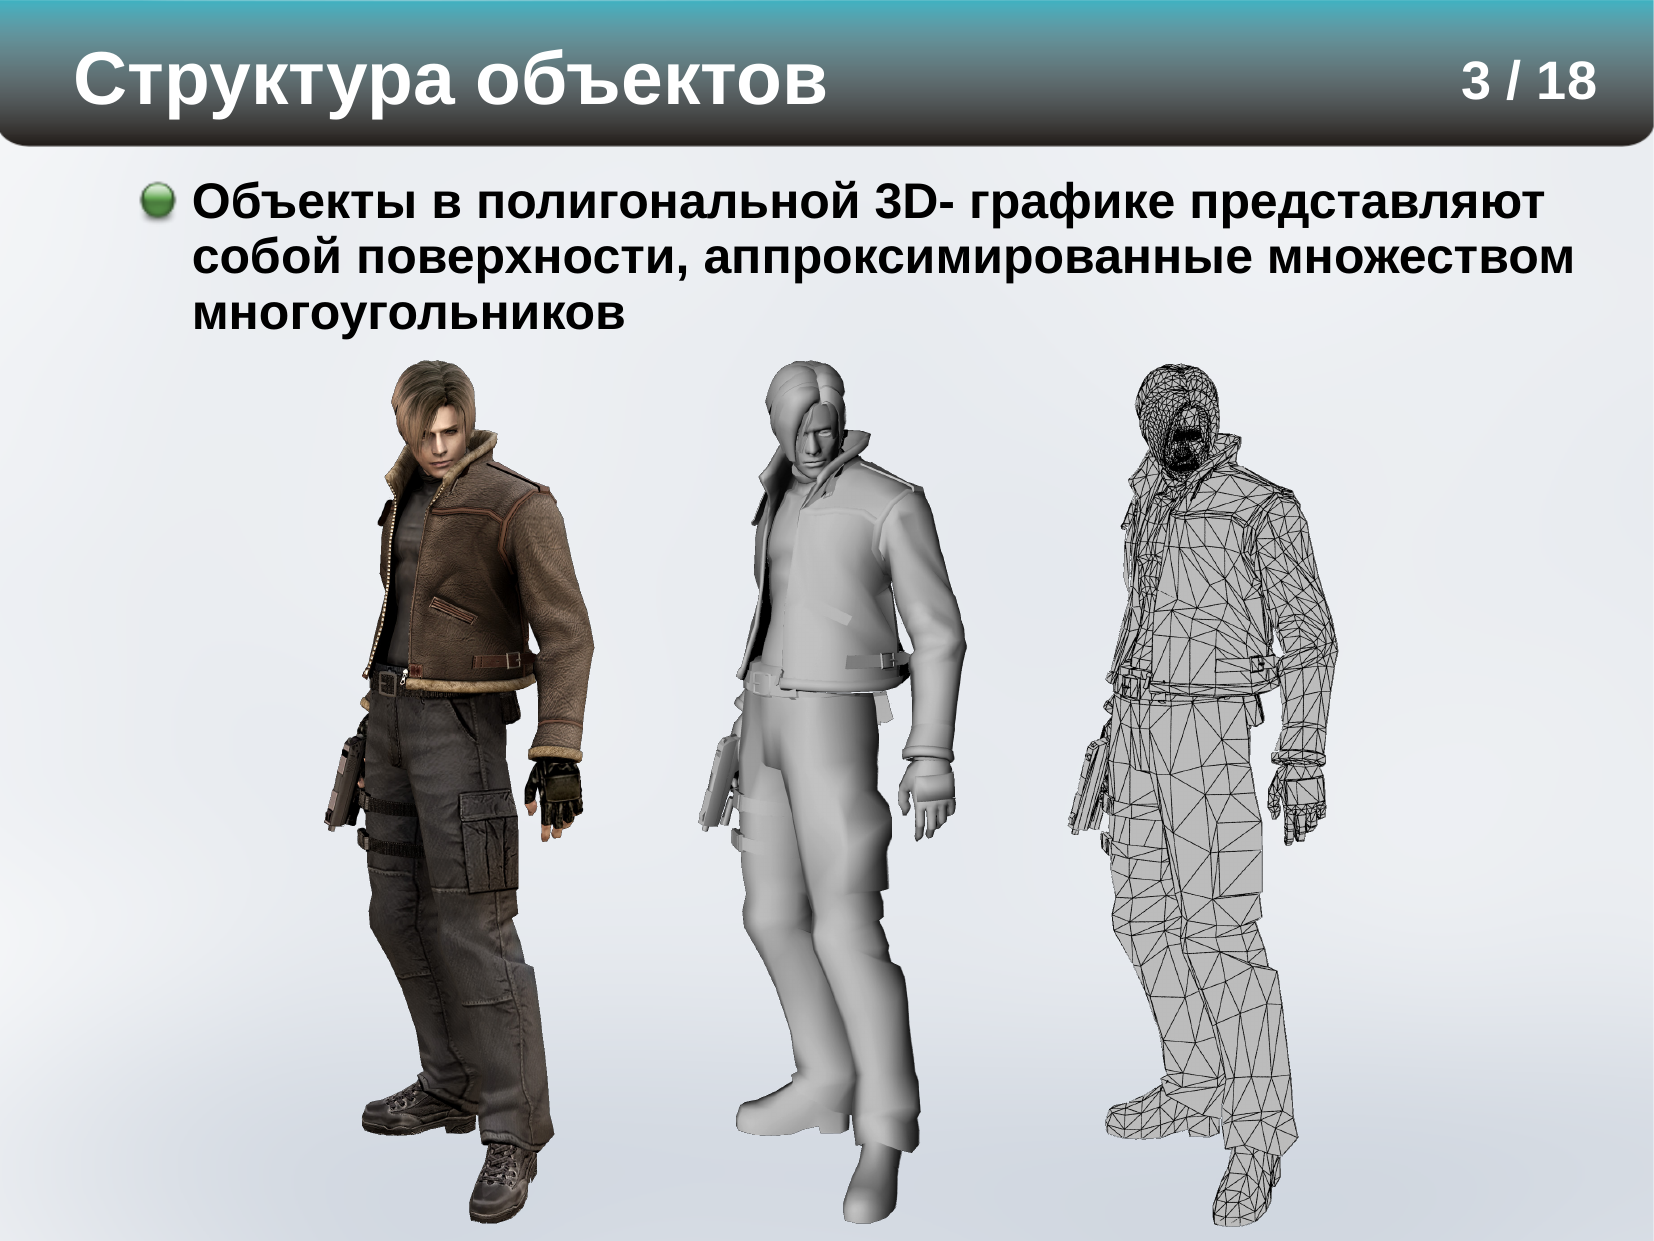

Структура объектов
Объекты в полигональной 3D- графике представляют собой поверхности, аппроксимированные множеством многоугольников